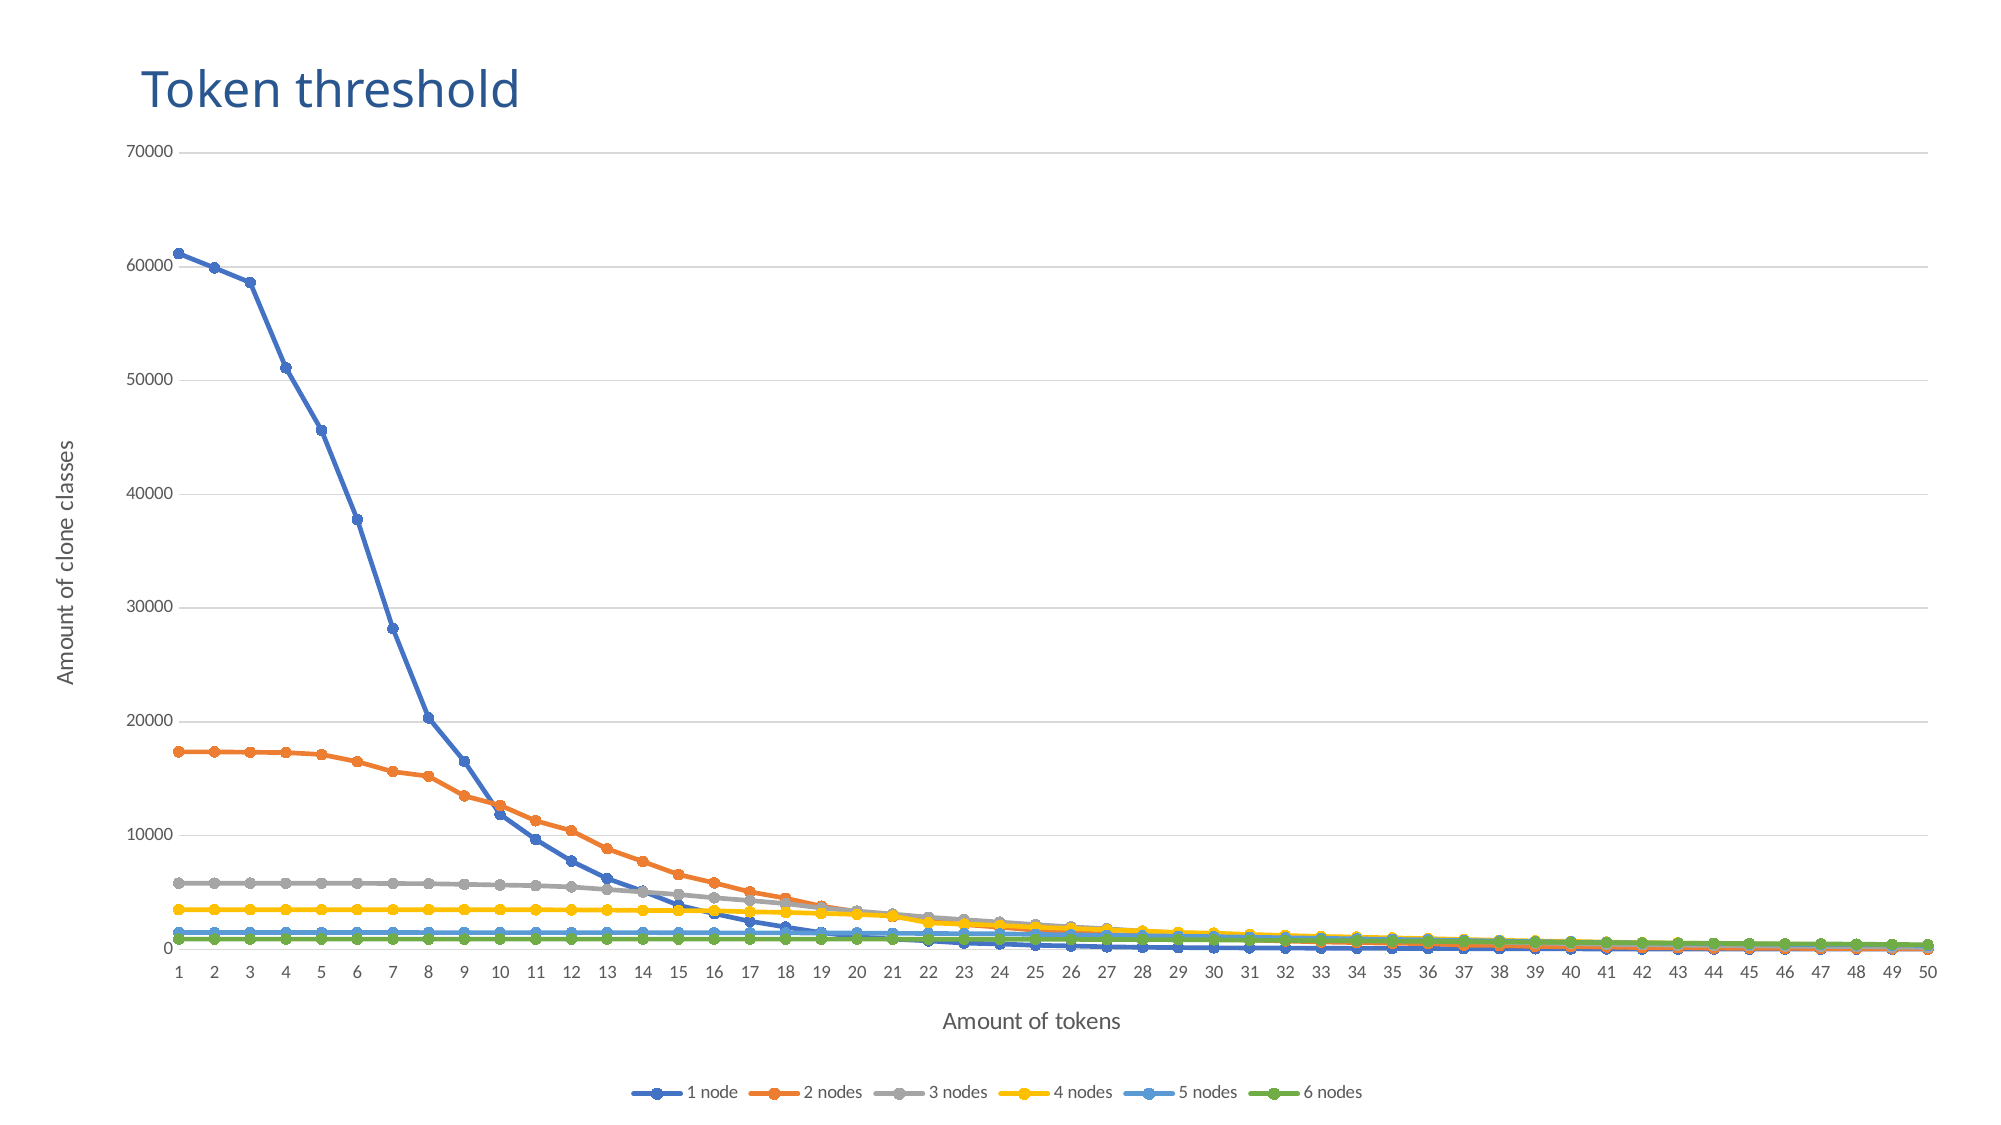

Token threshold
### Chart
| Category | 1 node | 2 nodes | 3 nodes | 4 nodes | 5 nodes | 6 nodes |
|---|---|---|---|---|---|---|
| 1 | 61162.0 | 17366.0 | 5827.0 | 3493.0 | 1486.0 | 912.0 |
| 2 | 59913.0 | 17367.0 | 5826.0 | 3493.0 | 1486.0 | 912.0 |
| 3 | 58630.0 | 17334.0 | 5826.0 | 3493.0 | 1486.0 | 912.0 |
| 4 | 51124.0 | 17306.0 | 5822.0 | 3493.0 | 1486.0 | 912.0 |
| 5 | 45626.0 | 17136.0 | 5822.0 | 3493.0 | 1486.0 | 912.0 |
| 6 | 37795.0 | 16509.0 | 5819.0 | 3493.0 | 1485.0 | 912.0 |
| 7 | 28196.0 | 15628.0 | 5796.0 | 3493.0 | 1485.0 | 911.0 |
| 8 | 20351.0 | 15228.0 | 5779.0 | 3491.0 | 1484.0 | 911.0 |
| 9 | 16534.0 | 13498.0 | 5724.0 | 3489.0 | 1484.0 | 911.0 |
| 10 | 11878.0 | 12675.0 | 5668.0 | 3489.0 | 1484.0 | 911.0 |
| 11 | 9662.0 | 11311.0 | 5609.0 | 3485.0 | 1484.0 | 911.0 |
| 12 | 7769.0 | 10443.0 | 5496.0 | 3478.0 | 1484.0 | 911.0 |
| 13 | 6237.0 | 8846.0 | 5272.0 | 3461.0 | 1484.0 | 911.0 |
| 14 | 5125.0 | 7734.0 | 5055.0 | 3434.0 | 1483.0 | 911.0 |
| 15 | 3885.0 | 6583.0 | 4832.0 | 3414.0 | 1469.0 | 911.0 |
| 16 | 3150.0 | 5853.0 | 4539.0 | 3404.0 | 1460.0 | 910.0 |
| 17 | 2477.0 | 5063.0 | 4303.0 | 3309.0 | 1457.0 | 908.0 |
| 18 | 1969.0 | 4505.0 | 4030.0 | 3259.0 | 1454.0 | 907.0 |
| 19 | 1484.0 | 3805.0 | 3647.0 | 3171.0 | 1453.0 | 904.0 |
| 20 | 1115.0 | 3324.0 | 3370.0 | 3074.0 | 1443.0 | 904.0 |
| 21 | 910.0 | 2884.0 | 3114.0 | 2947.0 | 1418.0 | 904.0 |
| 22 | 757.0 | 2539.0 | 2832.0 | 2339.0 | 1406.0 | 903.0 |
| 23 | 559.0 | 2182.0 | 2619.0 | 2225.0 | 1391.0 | 902.0 |
| 24 | 485.0 | 1962.0 | 2405.0 | 2122.0 | 1374.0 | 901.0 |
| 25 | 368.0 | 1695.0 | 2185.0 | 1951.0 | 1328.0 | 884.0 |
| 26 | 309.0 | 1520.0 | 1978.0 | 1852.0 | 1278.0 | 883.0 |
| 27 | 230.0 | 1327.0 | 1818.0 | 1726.0 | 1246.0 | 874.0 |
| 28 | 189.0 | 1205.0 | 1614.0 | 1622.0 | 1199.0 | 866.0 |
| 29 | 162.0 | 1047.0 | 1453.0 | 1492.0 | 1166.0 | 858.0 |
| 30 | 143.0 | 927.0 | 1341.0 | 1428.0 | 1122.0 | 844.0 |
| 31 | 131.0 | 833.0 | 1205.0 | 1322.0 | 1075.0 | 813.0 |
| 32 | 122.0 | 746.0 | 1094.0 | 1230.0 | 1026.0 | 793.0 |
| 33 | 109.0 | 655.0 | 1006.0 | 1143.0 | 982.0 | 777.0 |
| 34 | 98.0 | 606.0 | 920.0 | 1087.0 | 926.0 | 754.0 |
| 35 | 90.0 | 544.0 | 845.0 | 1016.0 | 882.0 | 732.0 |
| 36 | 78.0 | 516.0 | 759.0 | 951.0 | 837.0 | 715.0 |
| 37 | 70.0 | 379.0 | 697.0 | 873.0 | 793.0 | 682.0 |
| 38 | 62.0 | 353.0 | 627.0 | 806.0 | 733.0 | 661.0 |
| 39 | 57.0 | 257.0 | 569.0 | 743.0 | 688.0 | 643.0 |
| 40 | 47.0 | 235.0 | 513.0 | 707.0 | 654.0 | 613.0 |
| 41 | 45.0 | 218.0 | 454.0 | 644.0 | 612.0 | 594.0 |
| 42 | 41.0 | 157.0 | 417.0 | 599.0 | 571.0 | 576.0 |
| 43 | 34.0 | 147.0 | 385.0 | 562.0 | 536.0 | 554.0 |
| 44 | 33.0 | 118.0 | 351.0 | 522.0 | 500.0 | 536.0 |
| 45 | 32.0 | 109.0 | 322.0 | 481.0 | 475.0 | 516.0 |
| 46 | 30.0 | 104.0 | 292.0 | 457.0 | 444.0 | 496.0 |
| 47 | 27.0 | 69.0 | 268.0 | 439.0 | 427.0 | 485.0 |
| 48 | 27.0 | 68.0 | 246.0 | 414.0 | 403.0 | 465.0 |
| 49 | 27.0 | 52.0 | 203.0 | 381.0 | 373.0 | 440.0 |
| 50 | 26.0 | 48.0 | 186.0 | 357.0 | 347.0 | 416.0 |